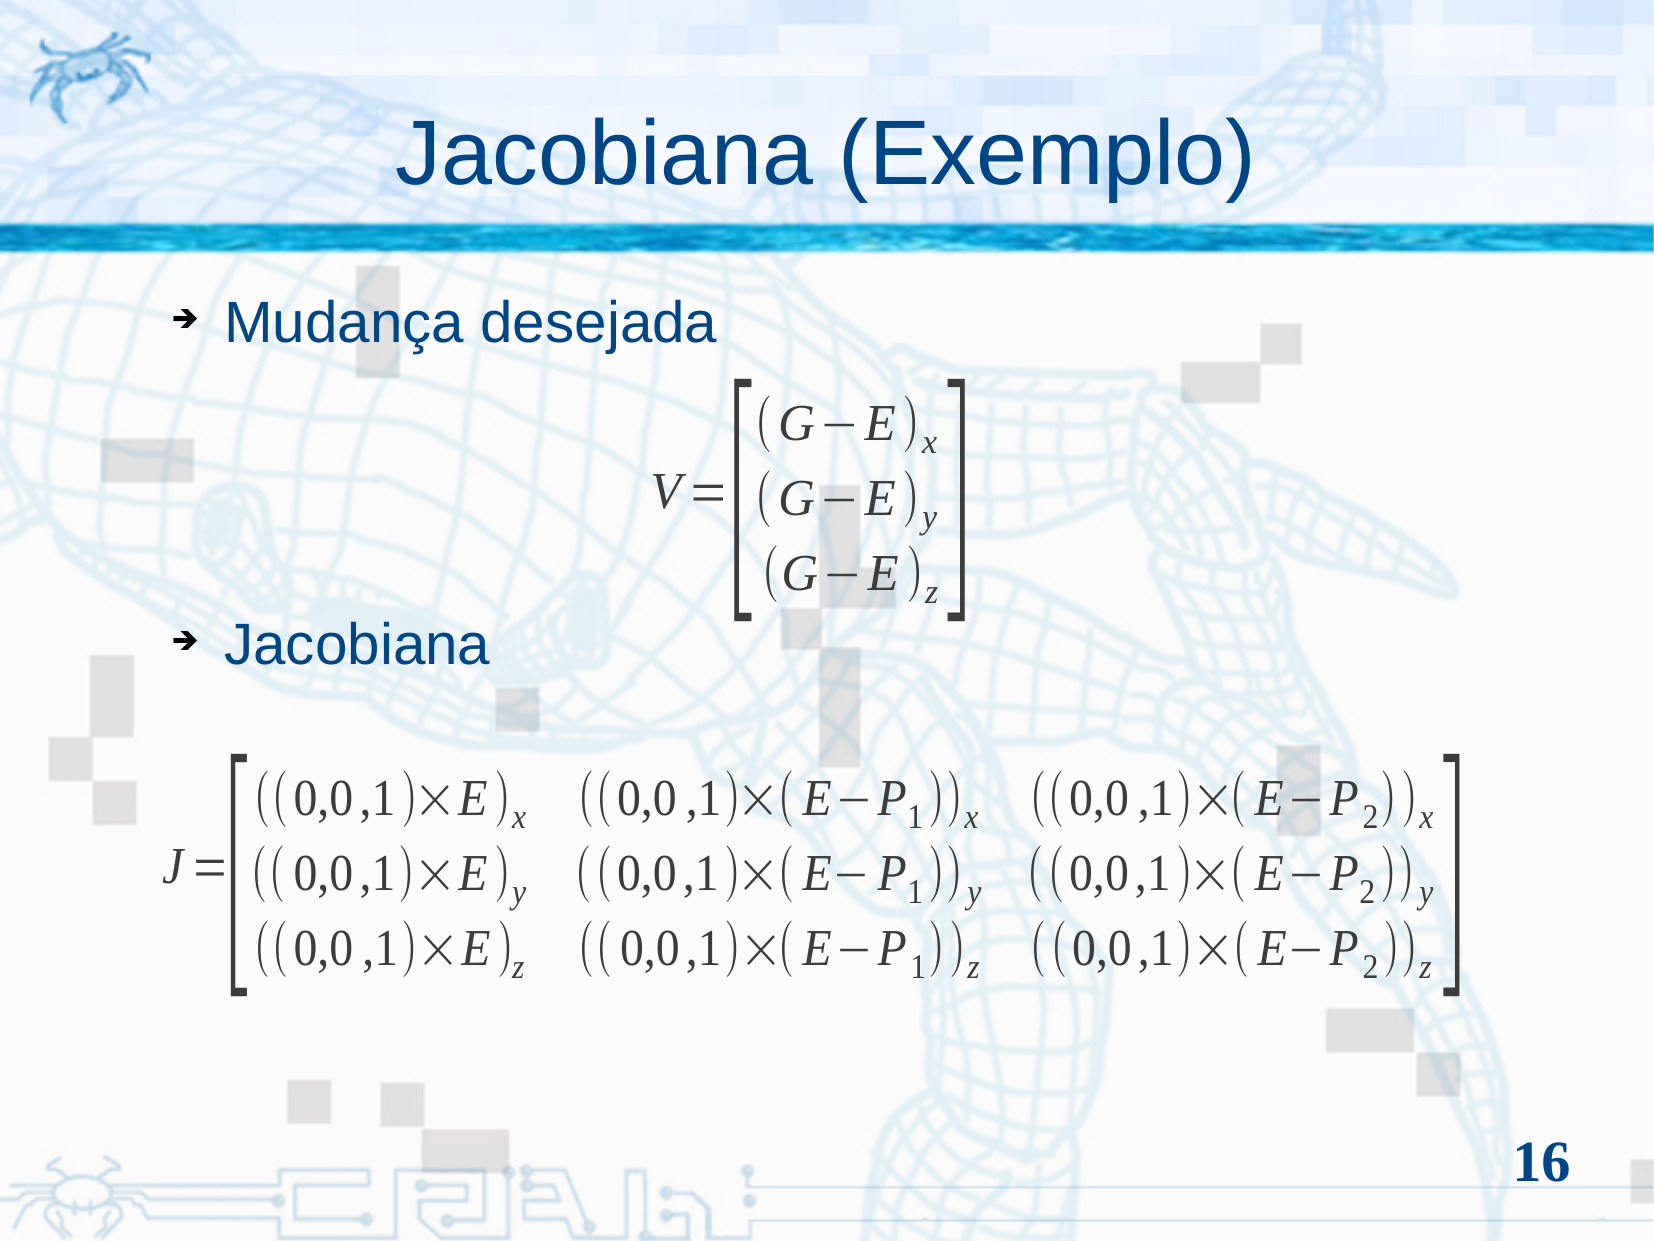

# Jacobiana (Exemplo)
Mudança desejada
Jacobiana
16